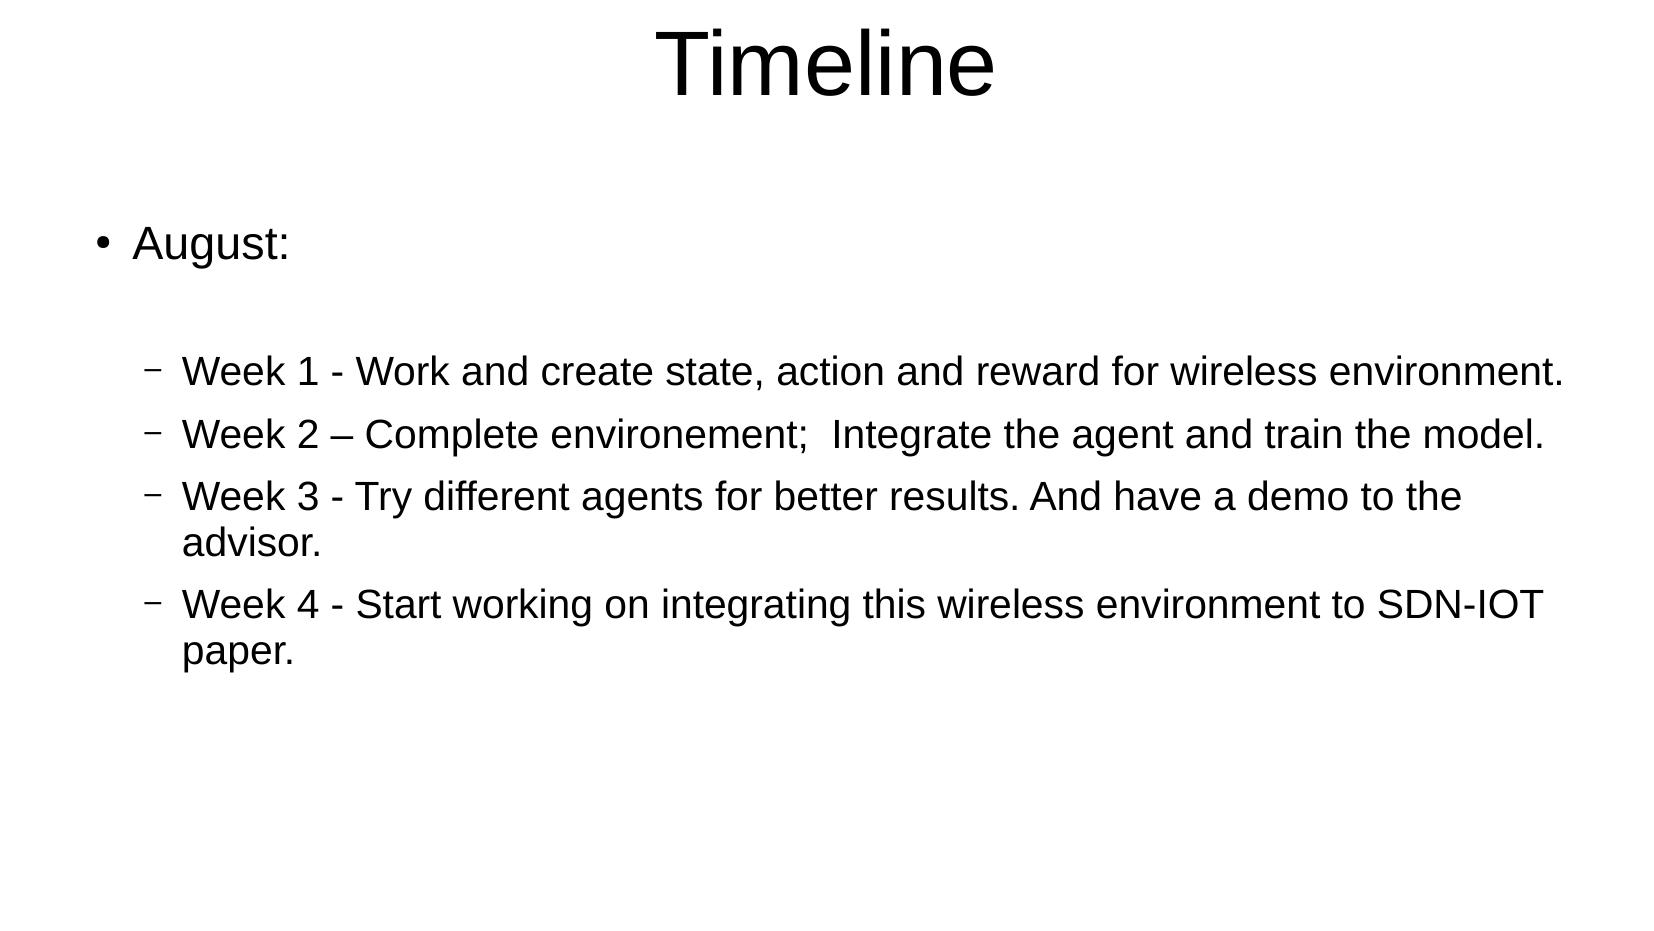

# Timeline
August:
Week 1 - Work and create state, action and reward for wireless environment.
Week 2 – Complete environement; Integrate the agent and train the model.
Week 3 - Try different agents for better results. And have a demo to the advisor.
Week 4 - Start working on integrating this wireless environment to SDN-IOT paper.